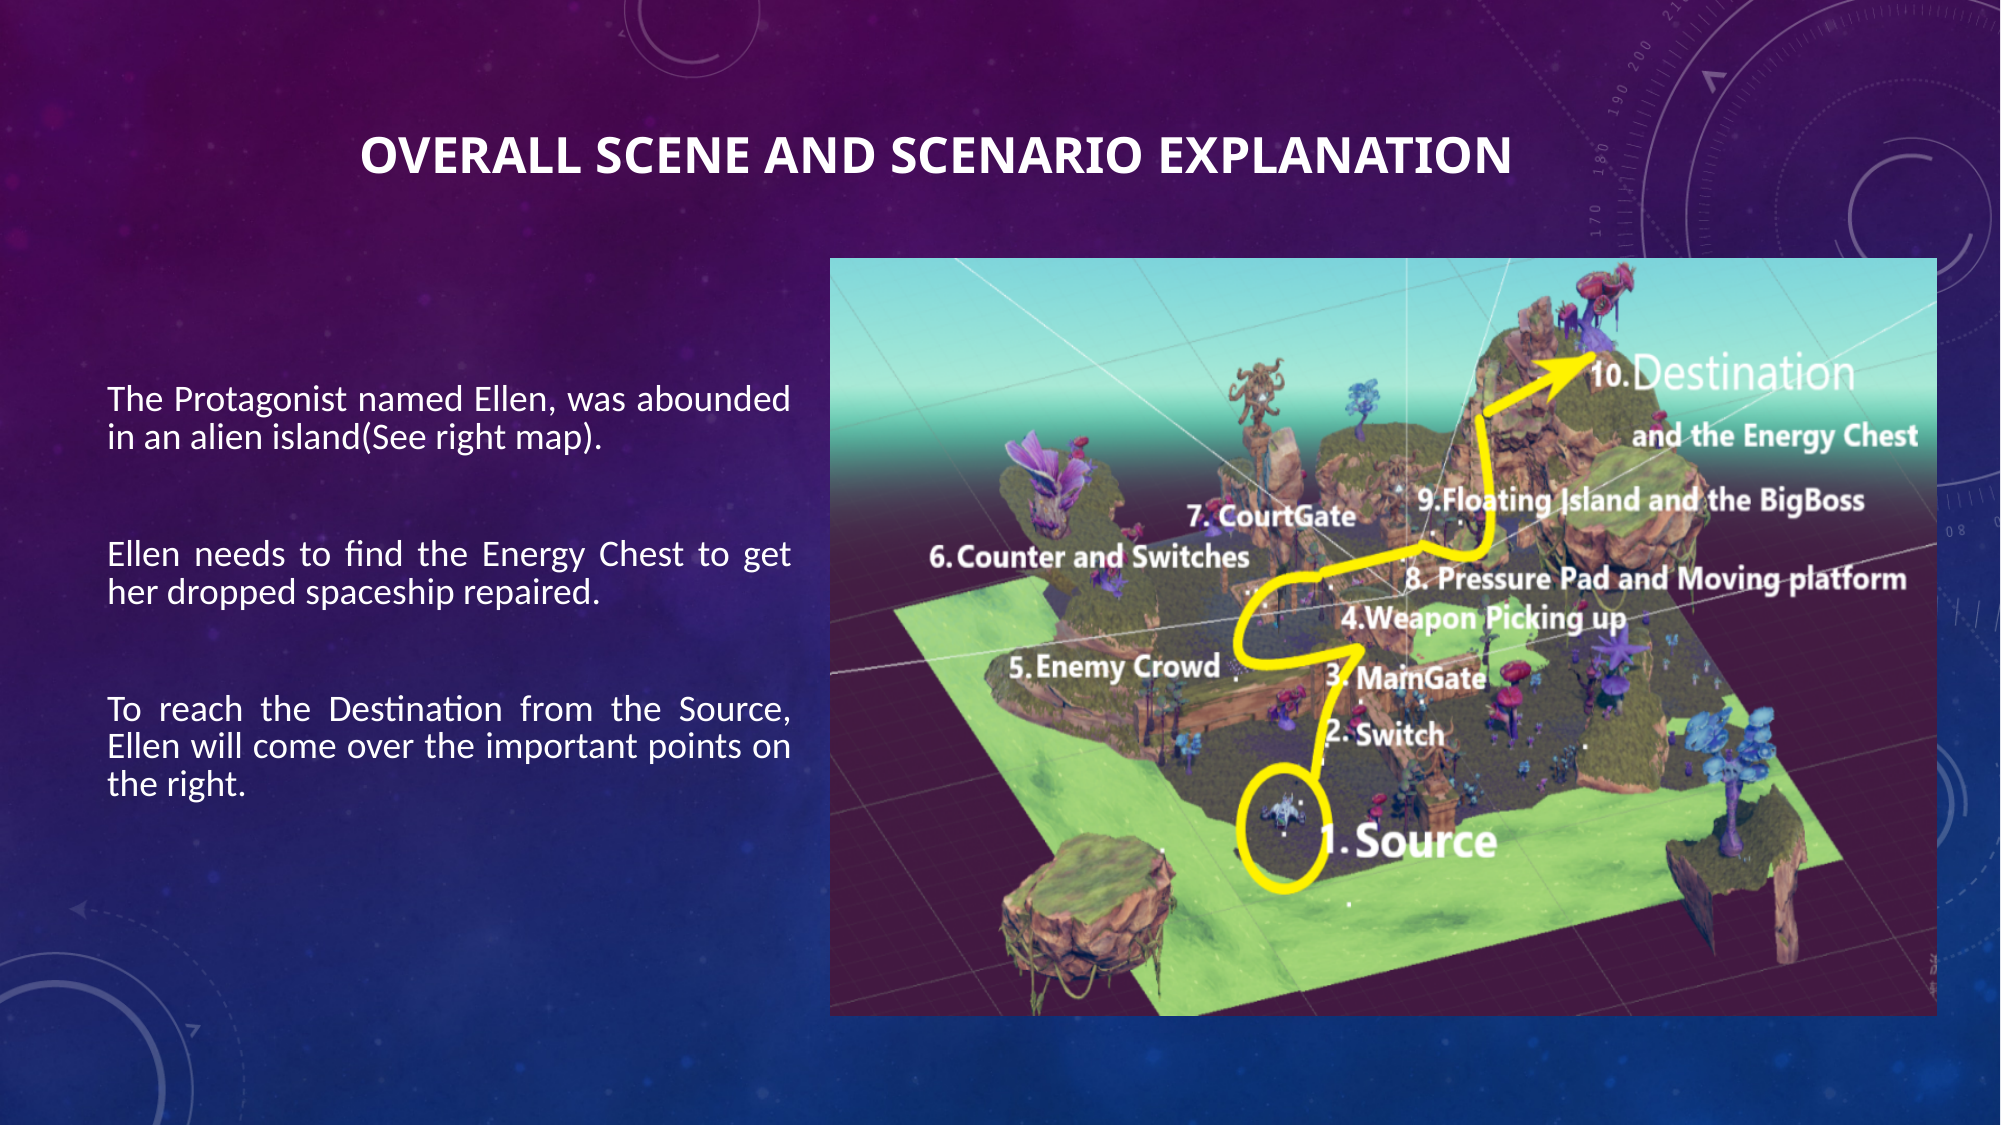

# Overall Scene and Scenario Explanation
The Protagonist named Ellen, was abounded in an alien island(See right map).
Ellen needs to find the Energy Chest to get her dropped spaceship repaired.
To reach the Destination from the Source, Ellen will come over the important points on the right.